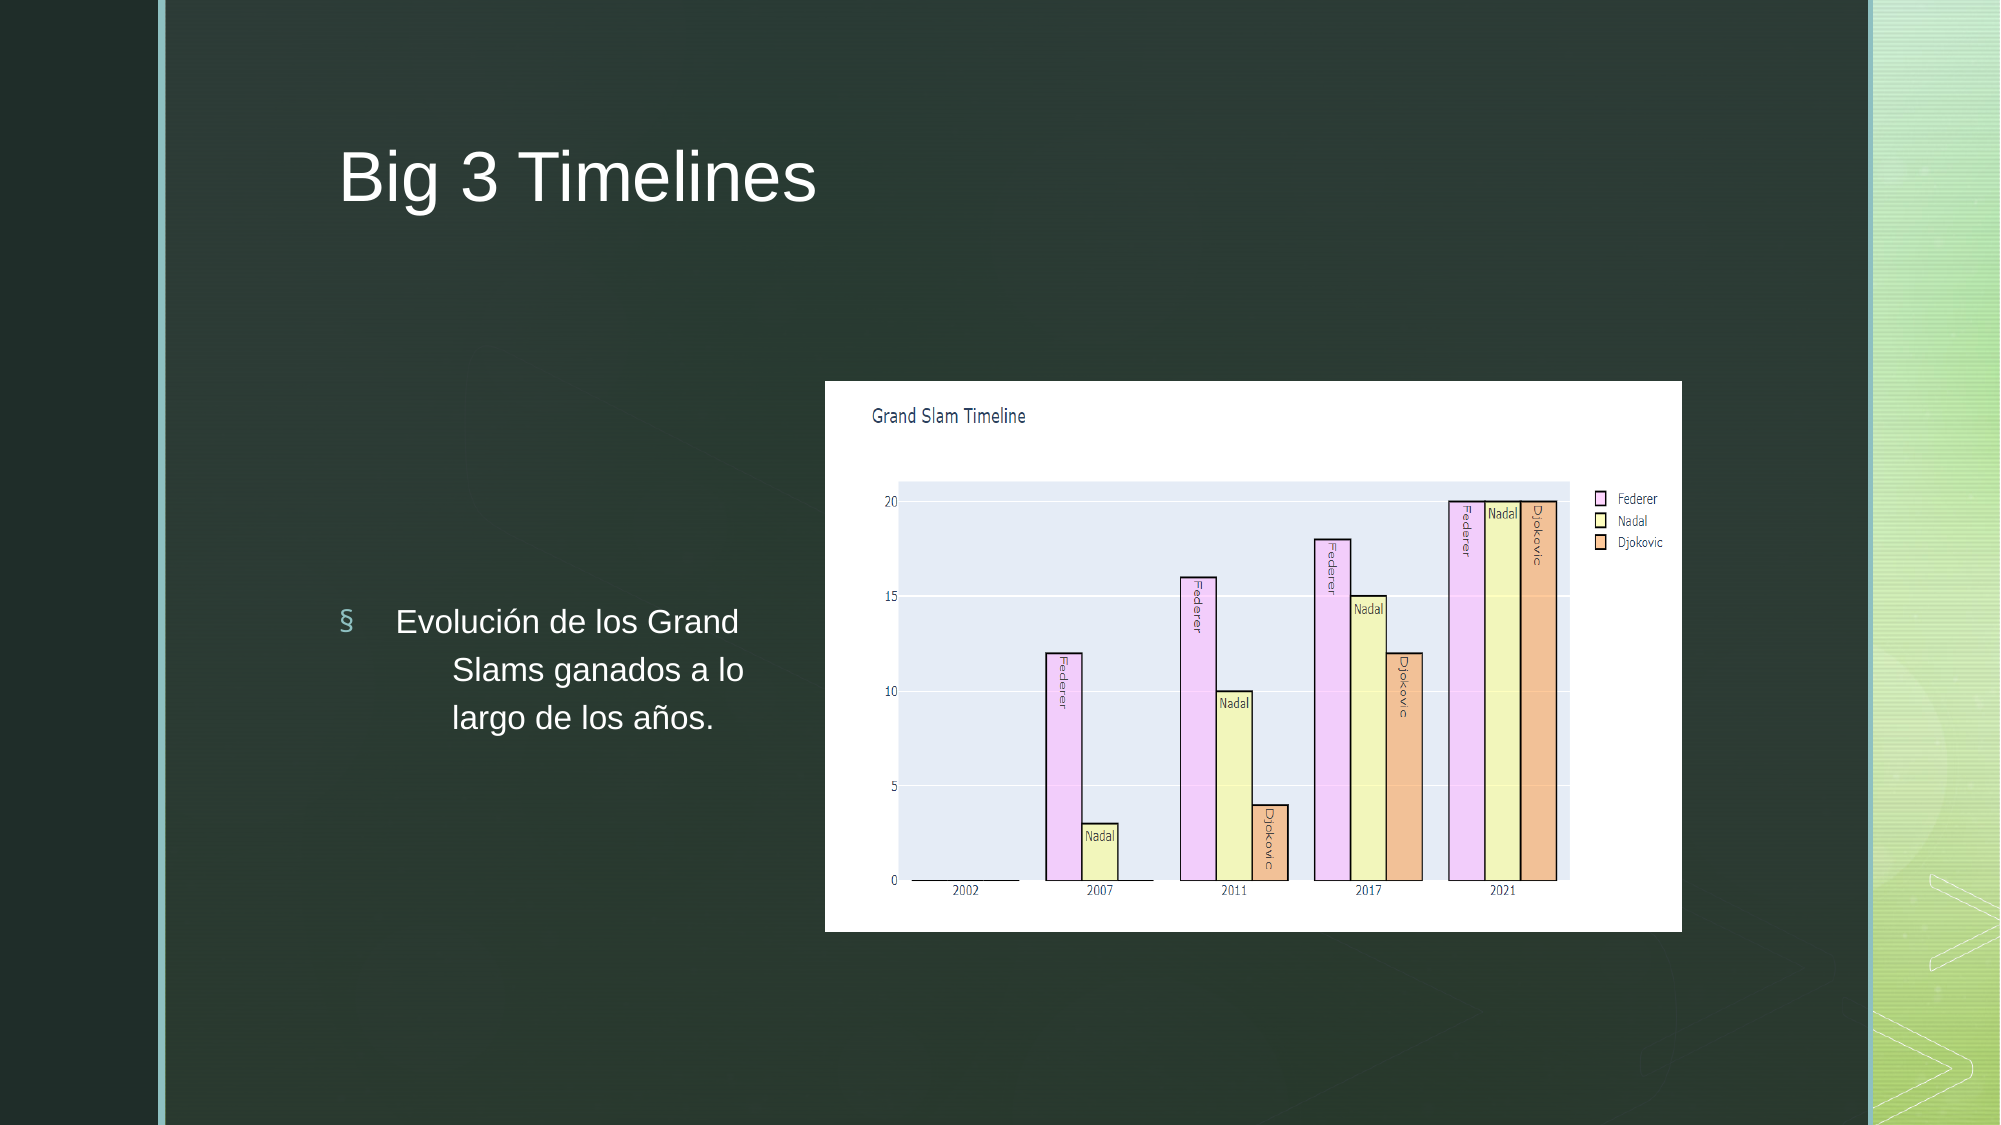

# Big 3 Timelines
Evolución de los Grand Slams ganados a lo largo de los años.